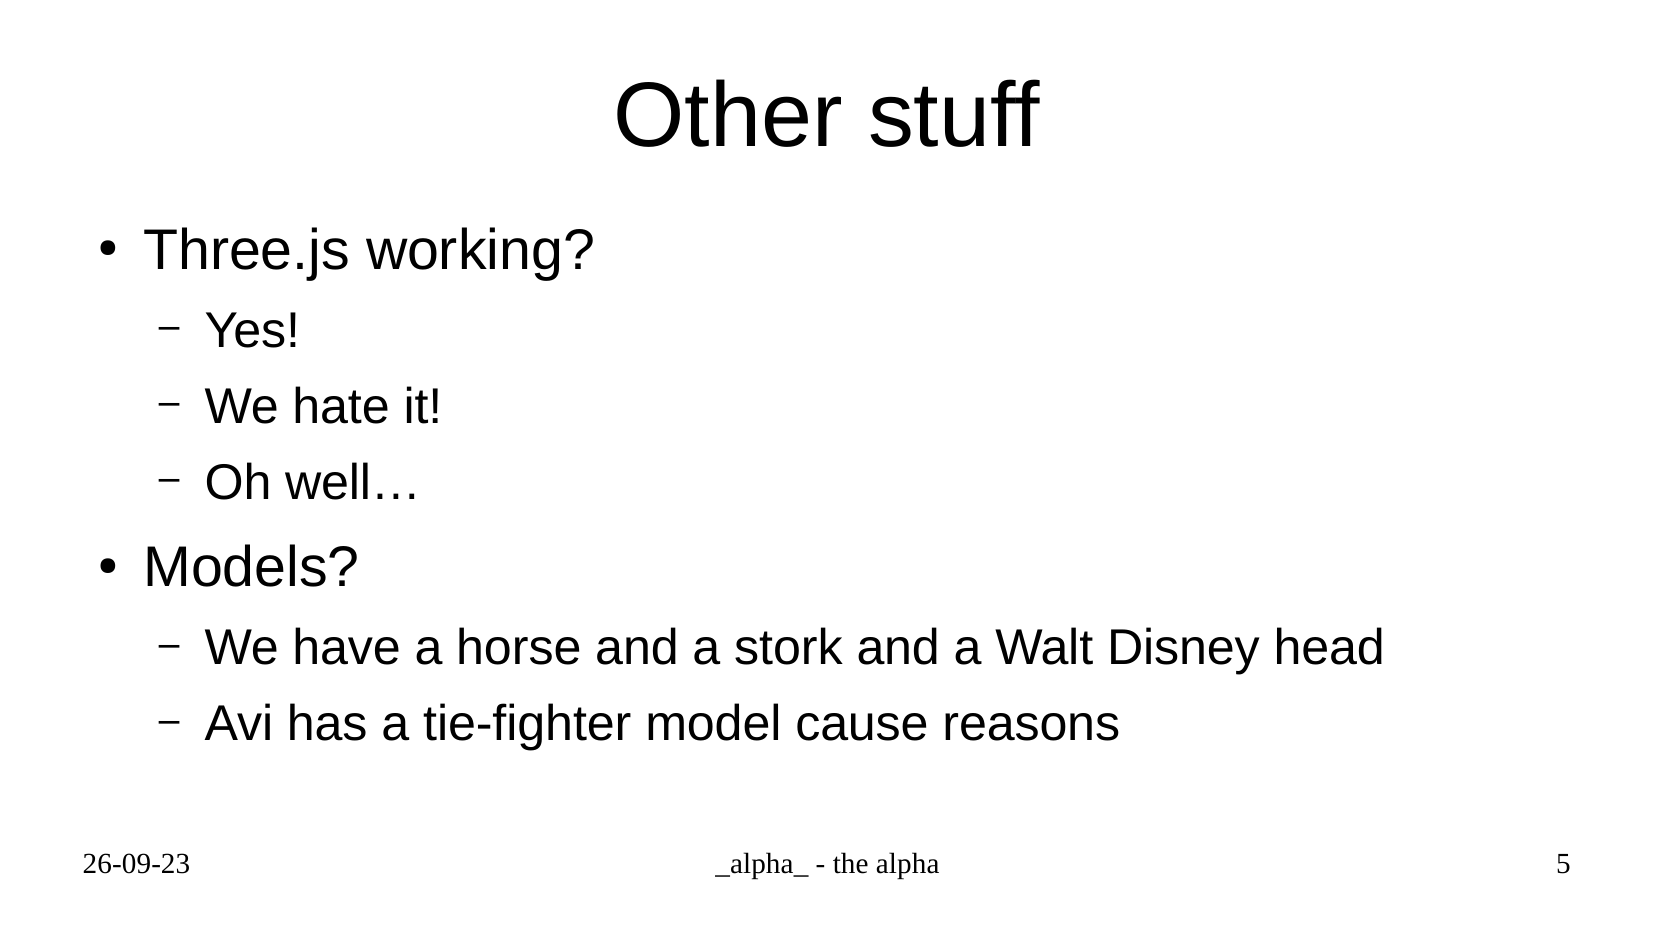

# Other stuff
Three.js working?
Yes!
We hate it!
Oh well…
Models?
We have a horse and a stork and a Walt Disney head
Avi has a tie-fighter model cause reasons
_alpha_ - the alpha
5